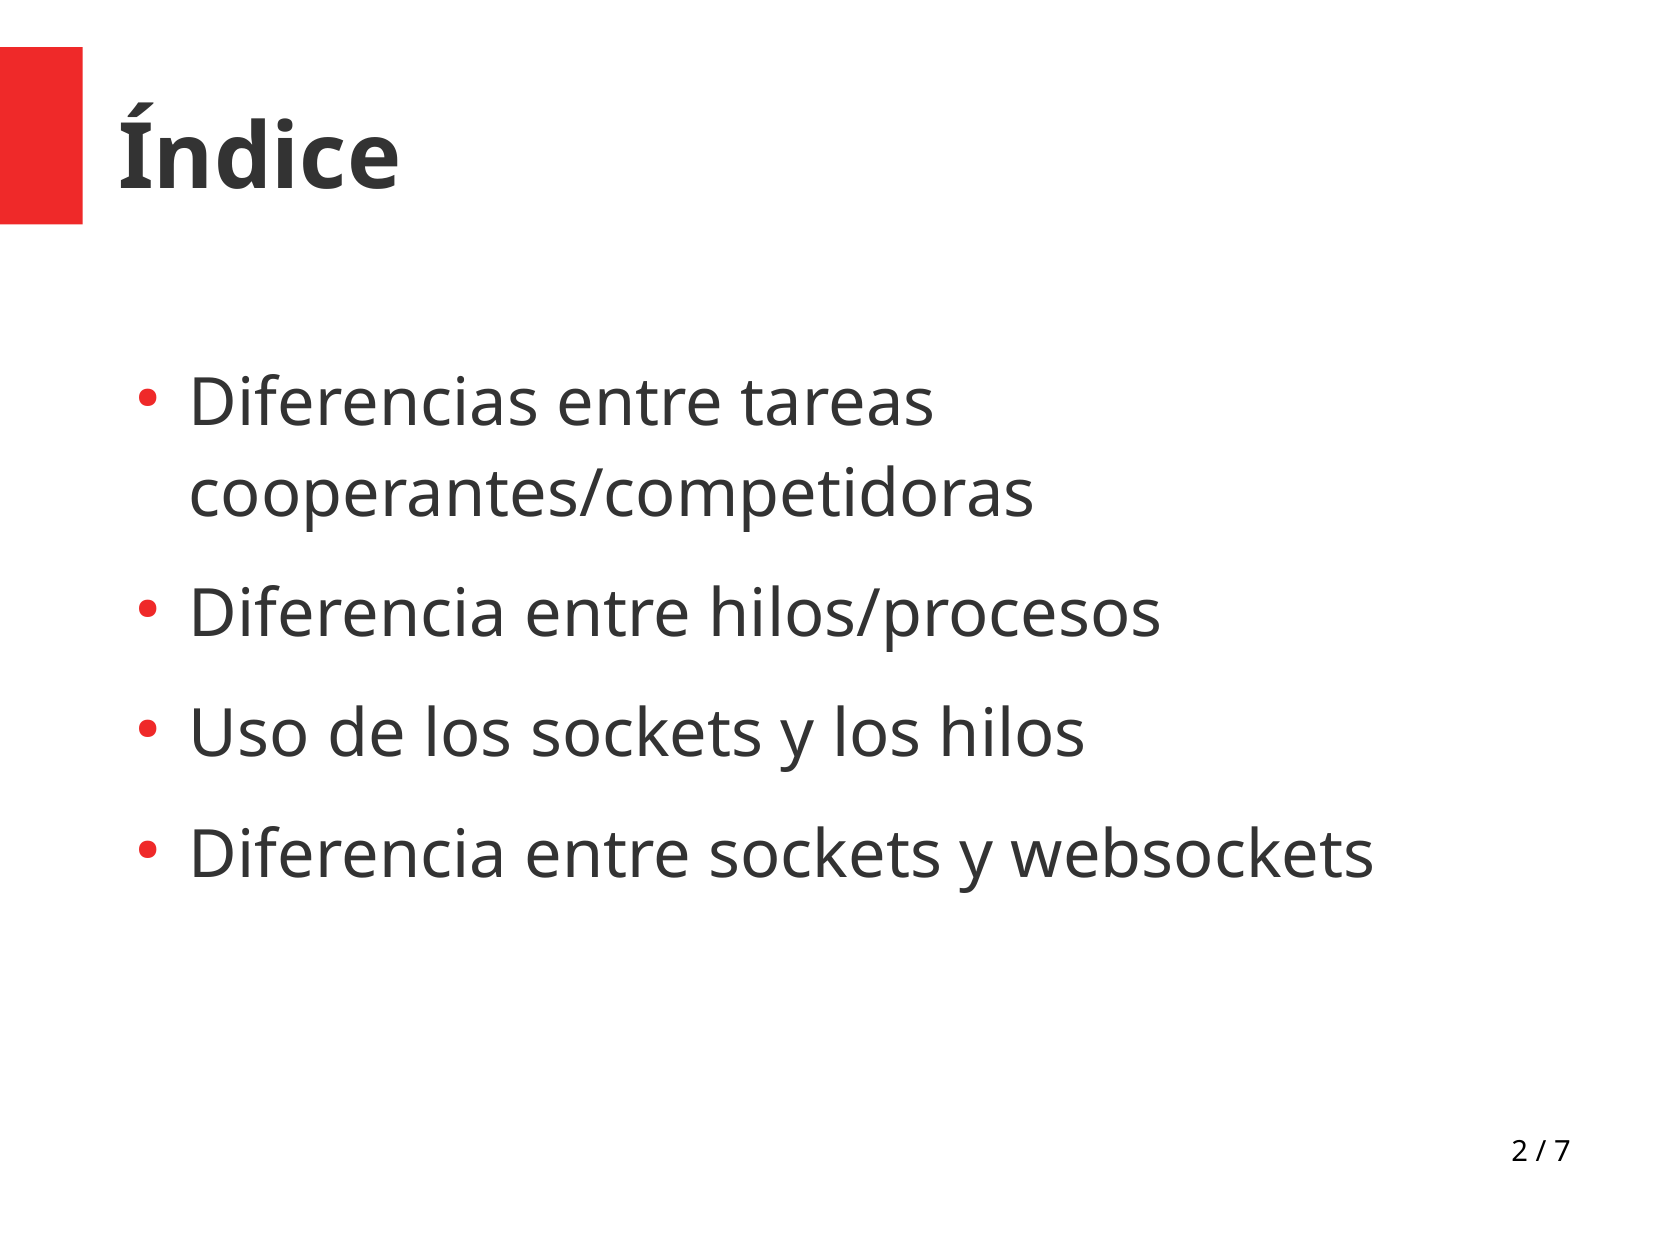

# Índice
Diferencias entre tareas cooperantes/competidoras
Diferencia entre hilos/procesos
Uso de los sockets y los hilos
Diferencia entre sockets y websockets
2